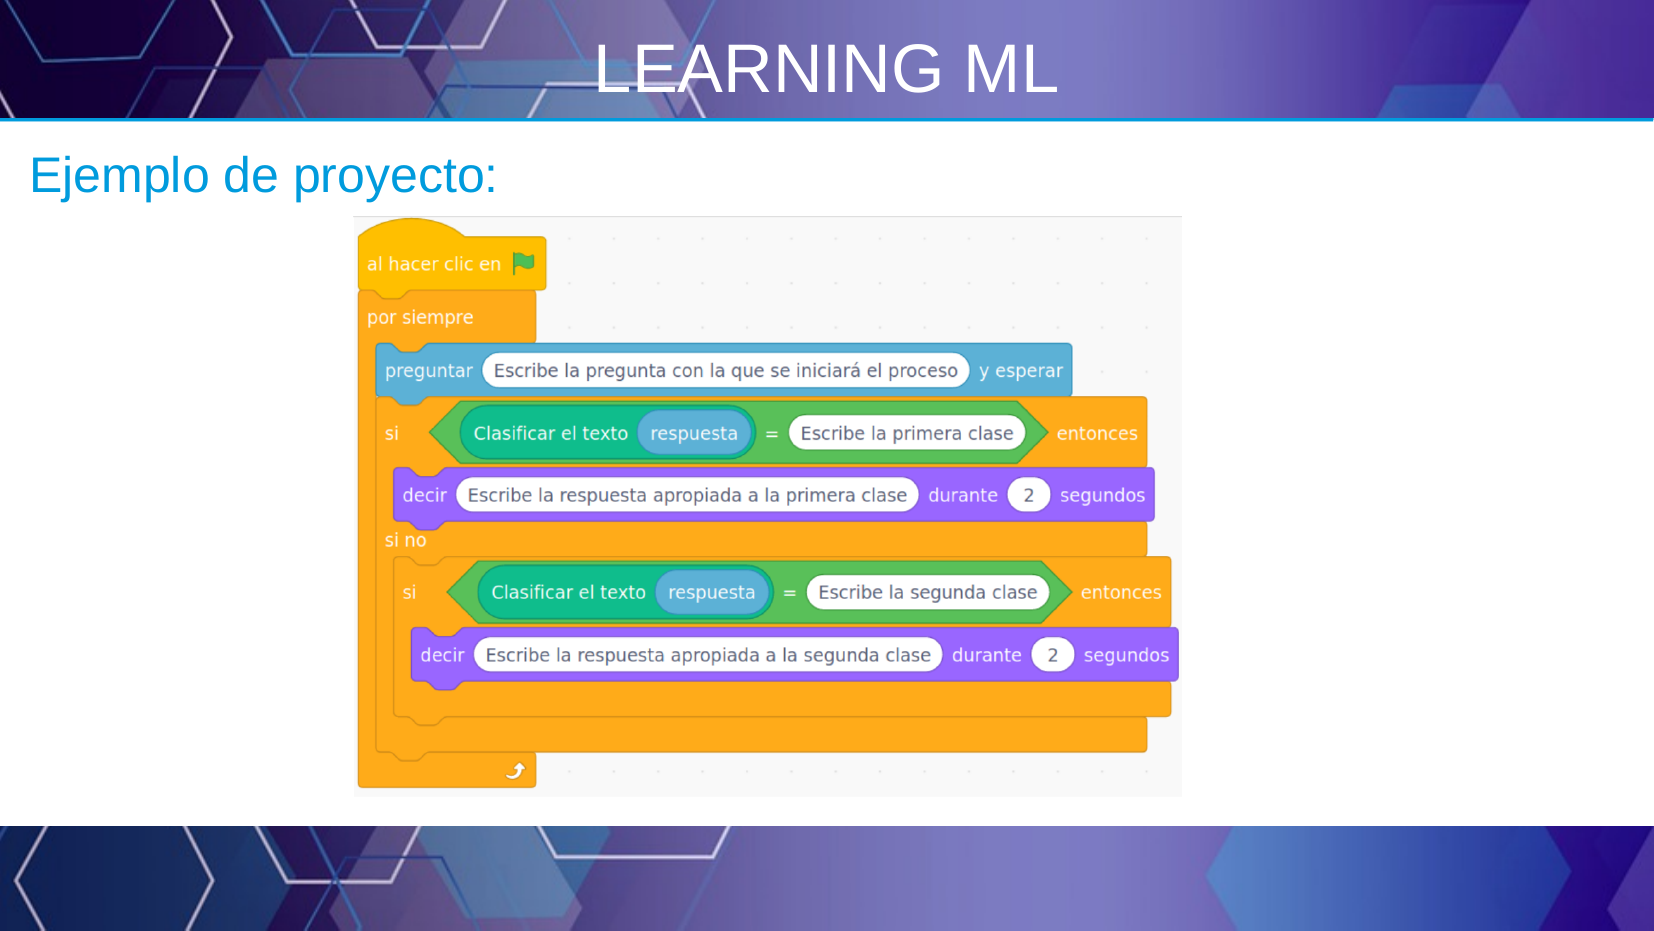

# LEARNING ML
Ejemplo de proyecto:
18